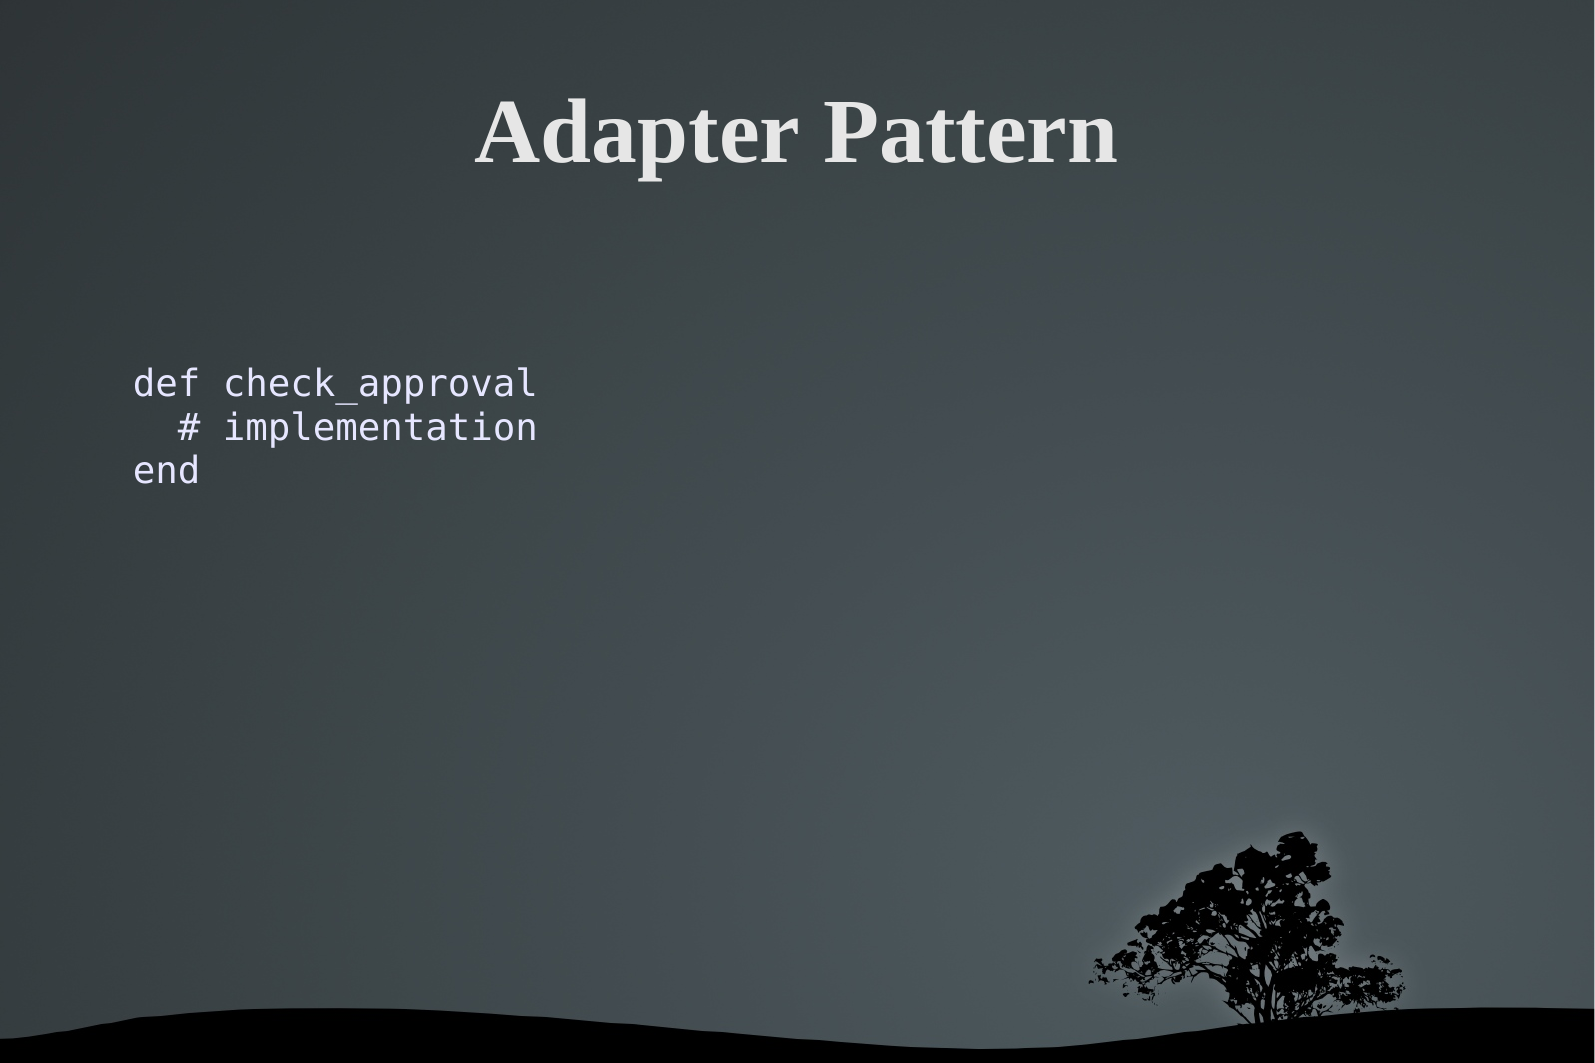

# Adapter Pattern
def check_approval
 # implementation
end